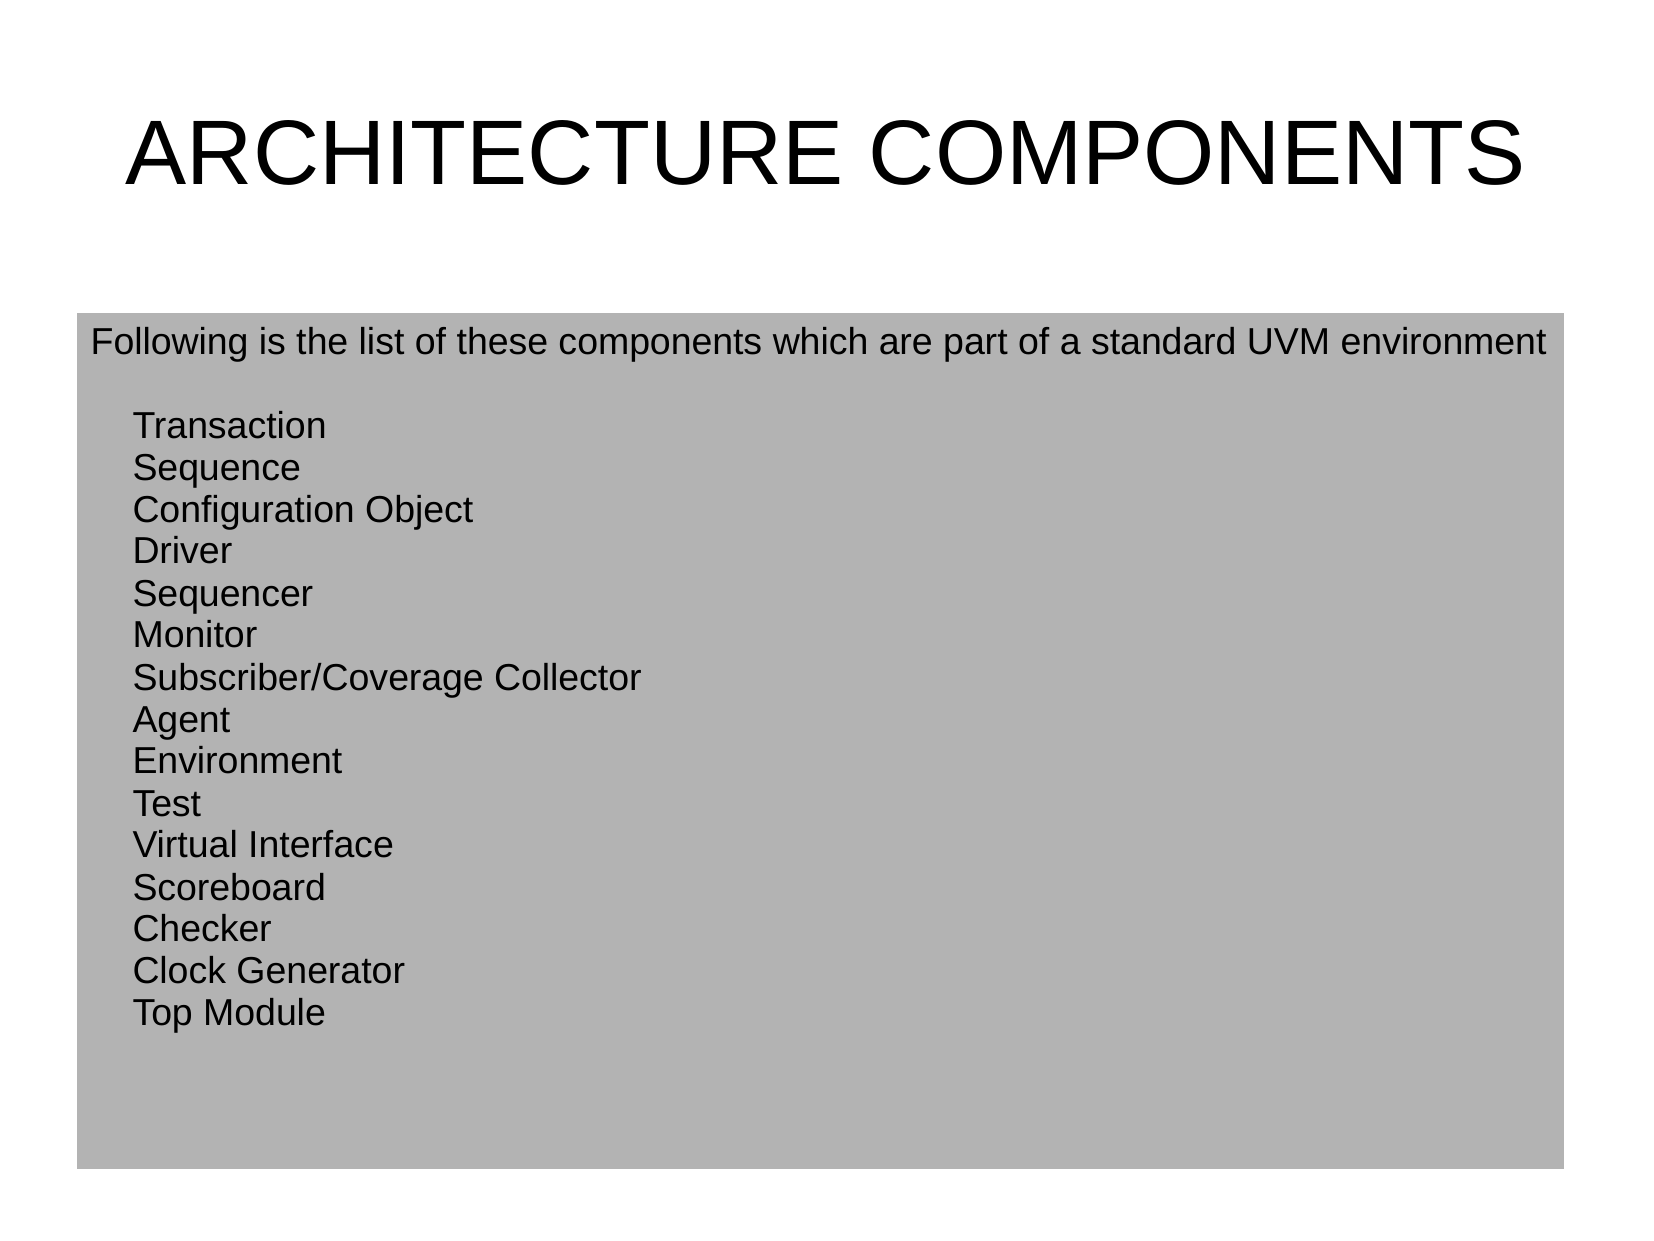

# ARCHITECTURE COMPONENTS
| Following is the list of these components which are part of a standard UVM environment Transaction Sequence Configuration Object Driver Sequencer Monitor Subscriber/Coverage Collector Agent Environment Test Virtual Interface Scoreboard Checker Clock Generator Top Module |
| --- |